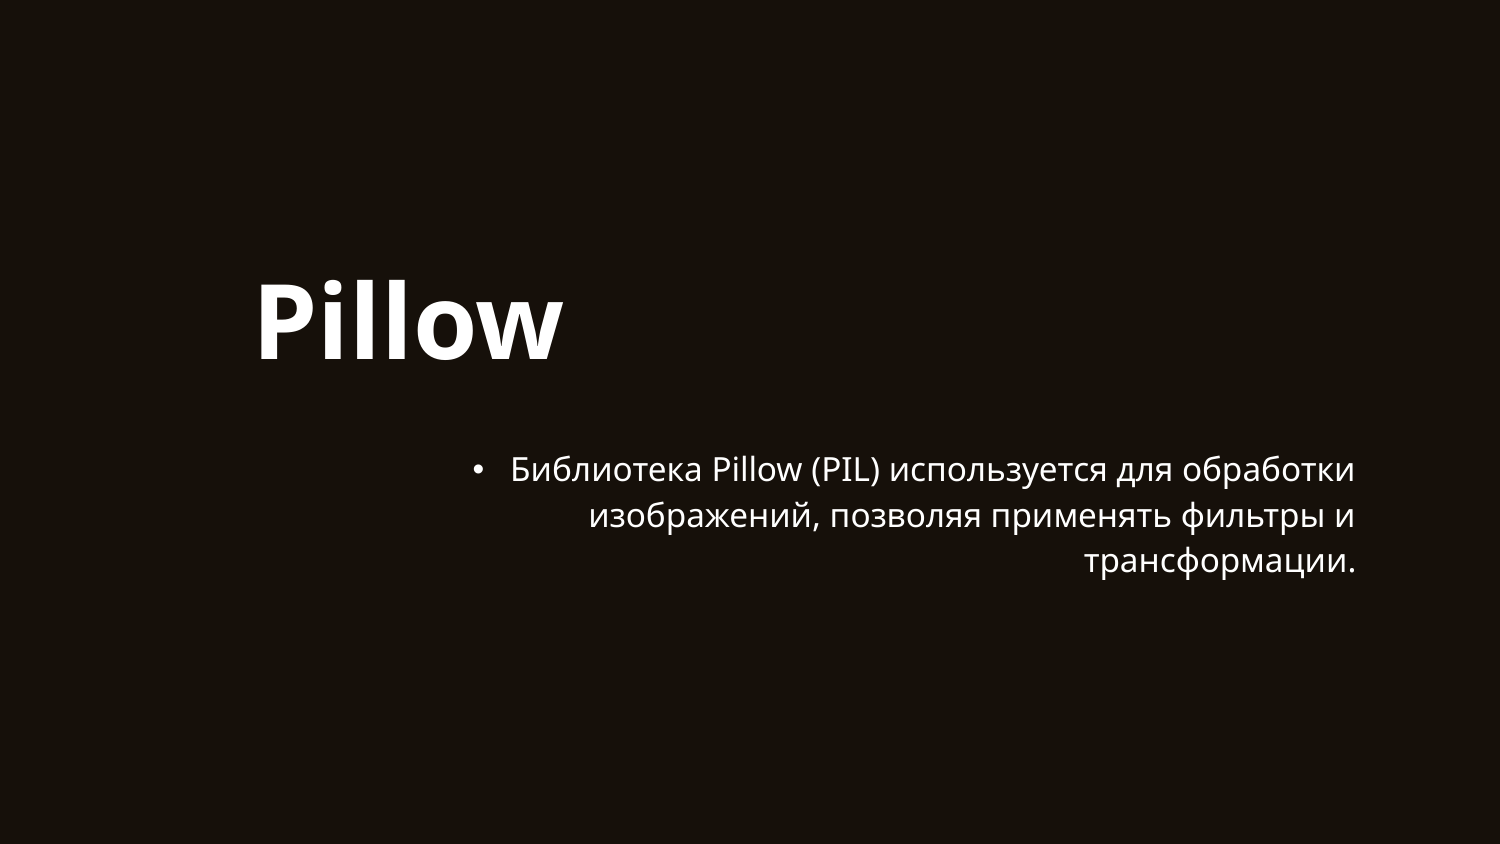

Pillow
# Библиотека Pillow (PIL) используется для обработки изображений, позволяя применять фильтры и трансформации.